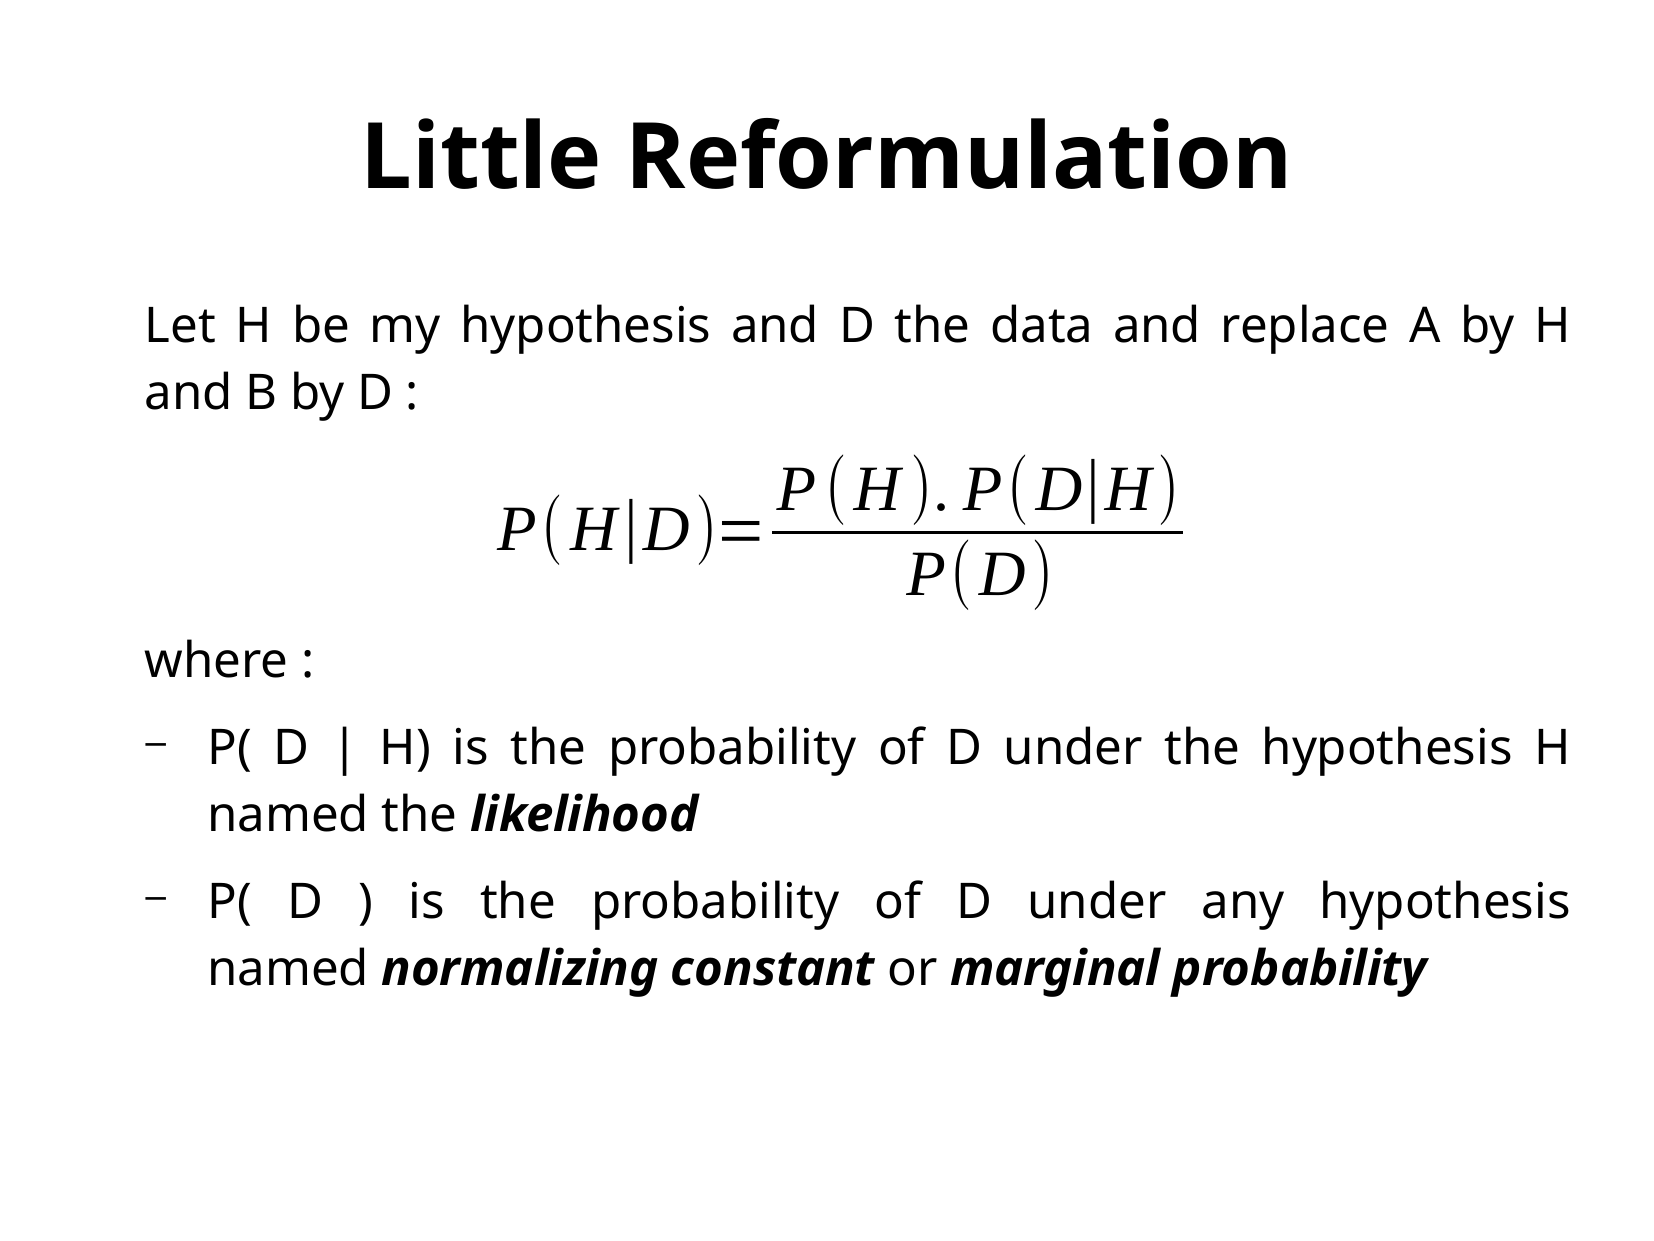

# Little Reformulation
Let H be my hypothesis and D the data and replace A by H and B by D :
where :
P( D | H) is the probability of D under the hypothesis H
named the likelihood
P( D ) is the probability of D under any hypothesis
named normalizing constant or marginal probability